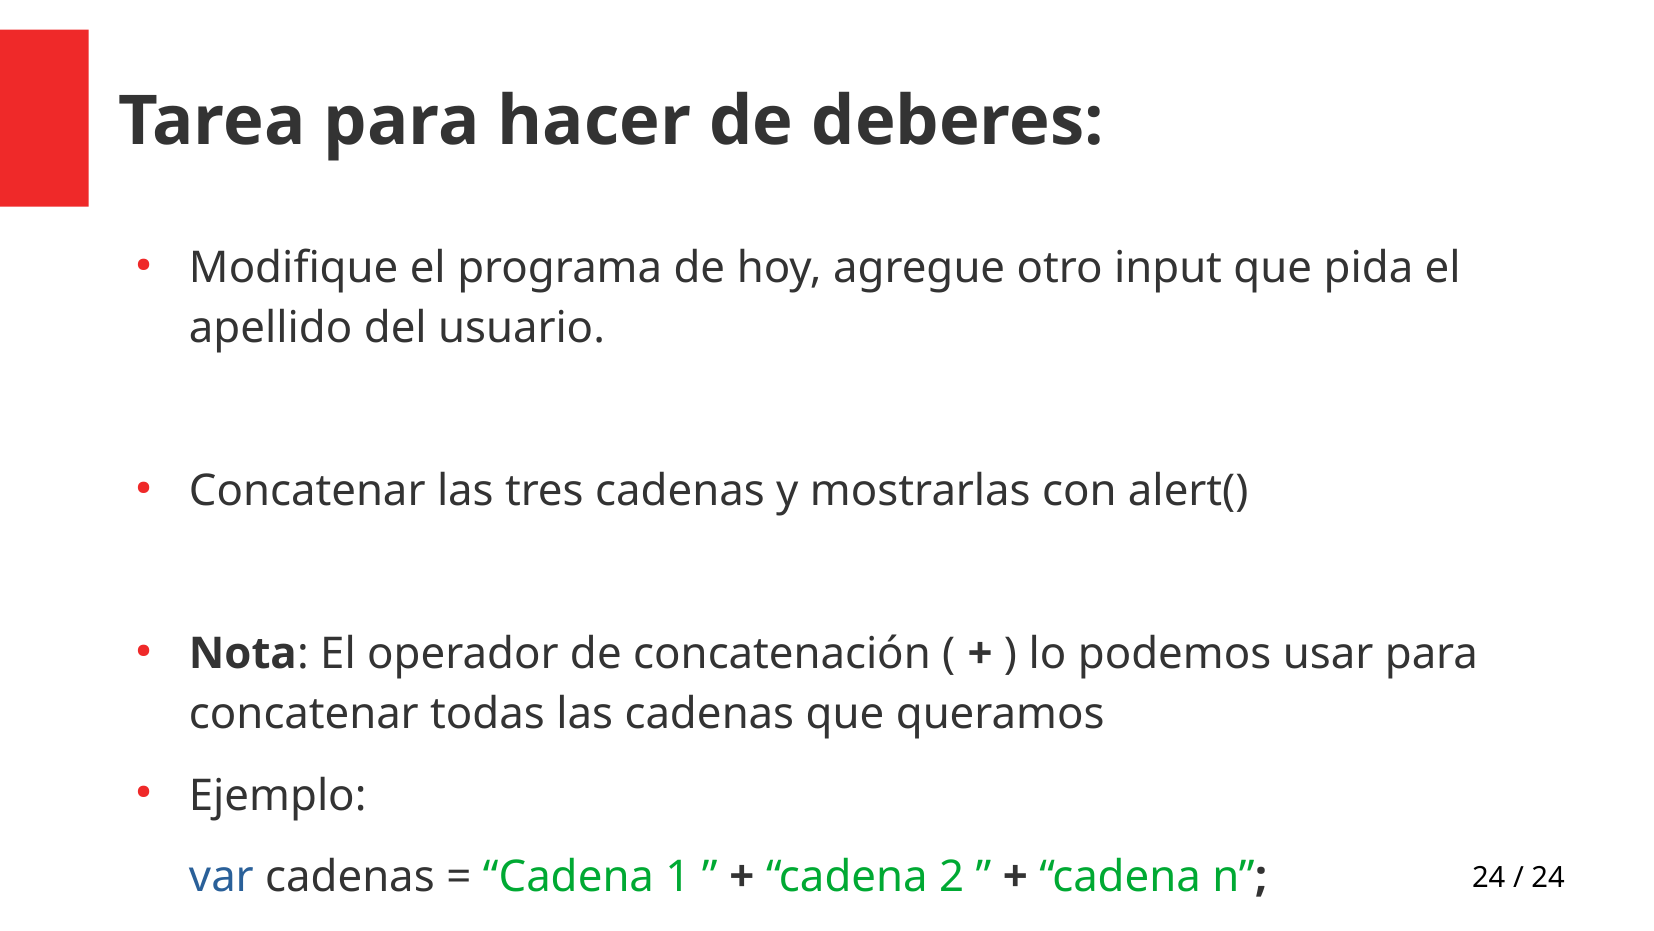

# Tarea para hacer de deberes:
Modifique el programa de hoy, agregue otro input que pida el apellido del usuario.
Concatenar las tres cadenas y mostrarlas con alert()
Nota: El operador de concatenación ( + ) lo podemos usar para concatenar todas las cadenas que queramos
Ejemplo:
var cadenas = “Cadena 1 ” + “cadena 2 ” + “cadena n”;
24